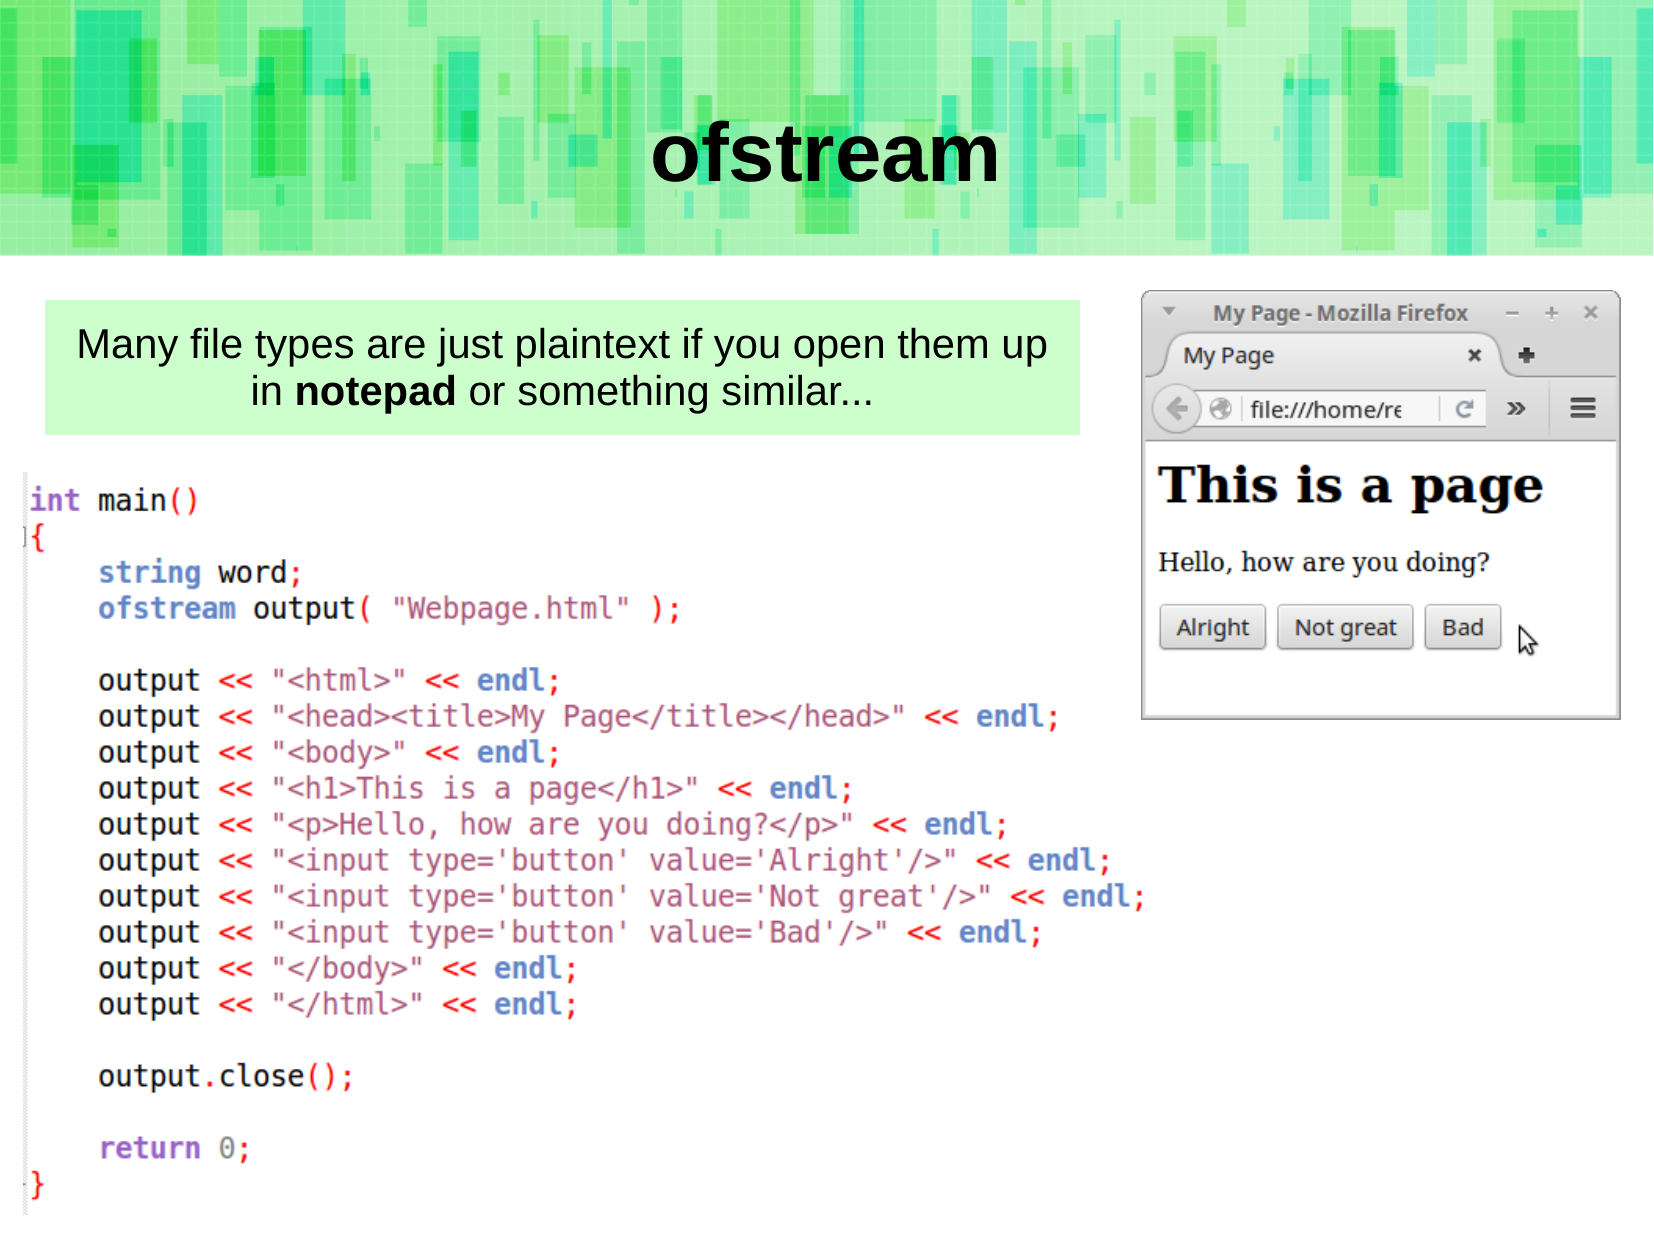

# ofstream
Many file types are just plaintext if you open them up in notepad or something similar...